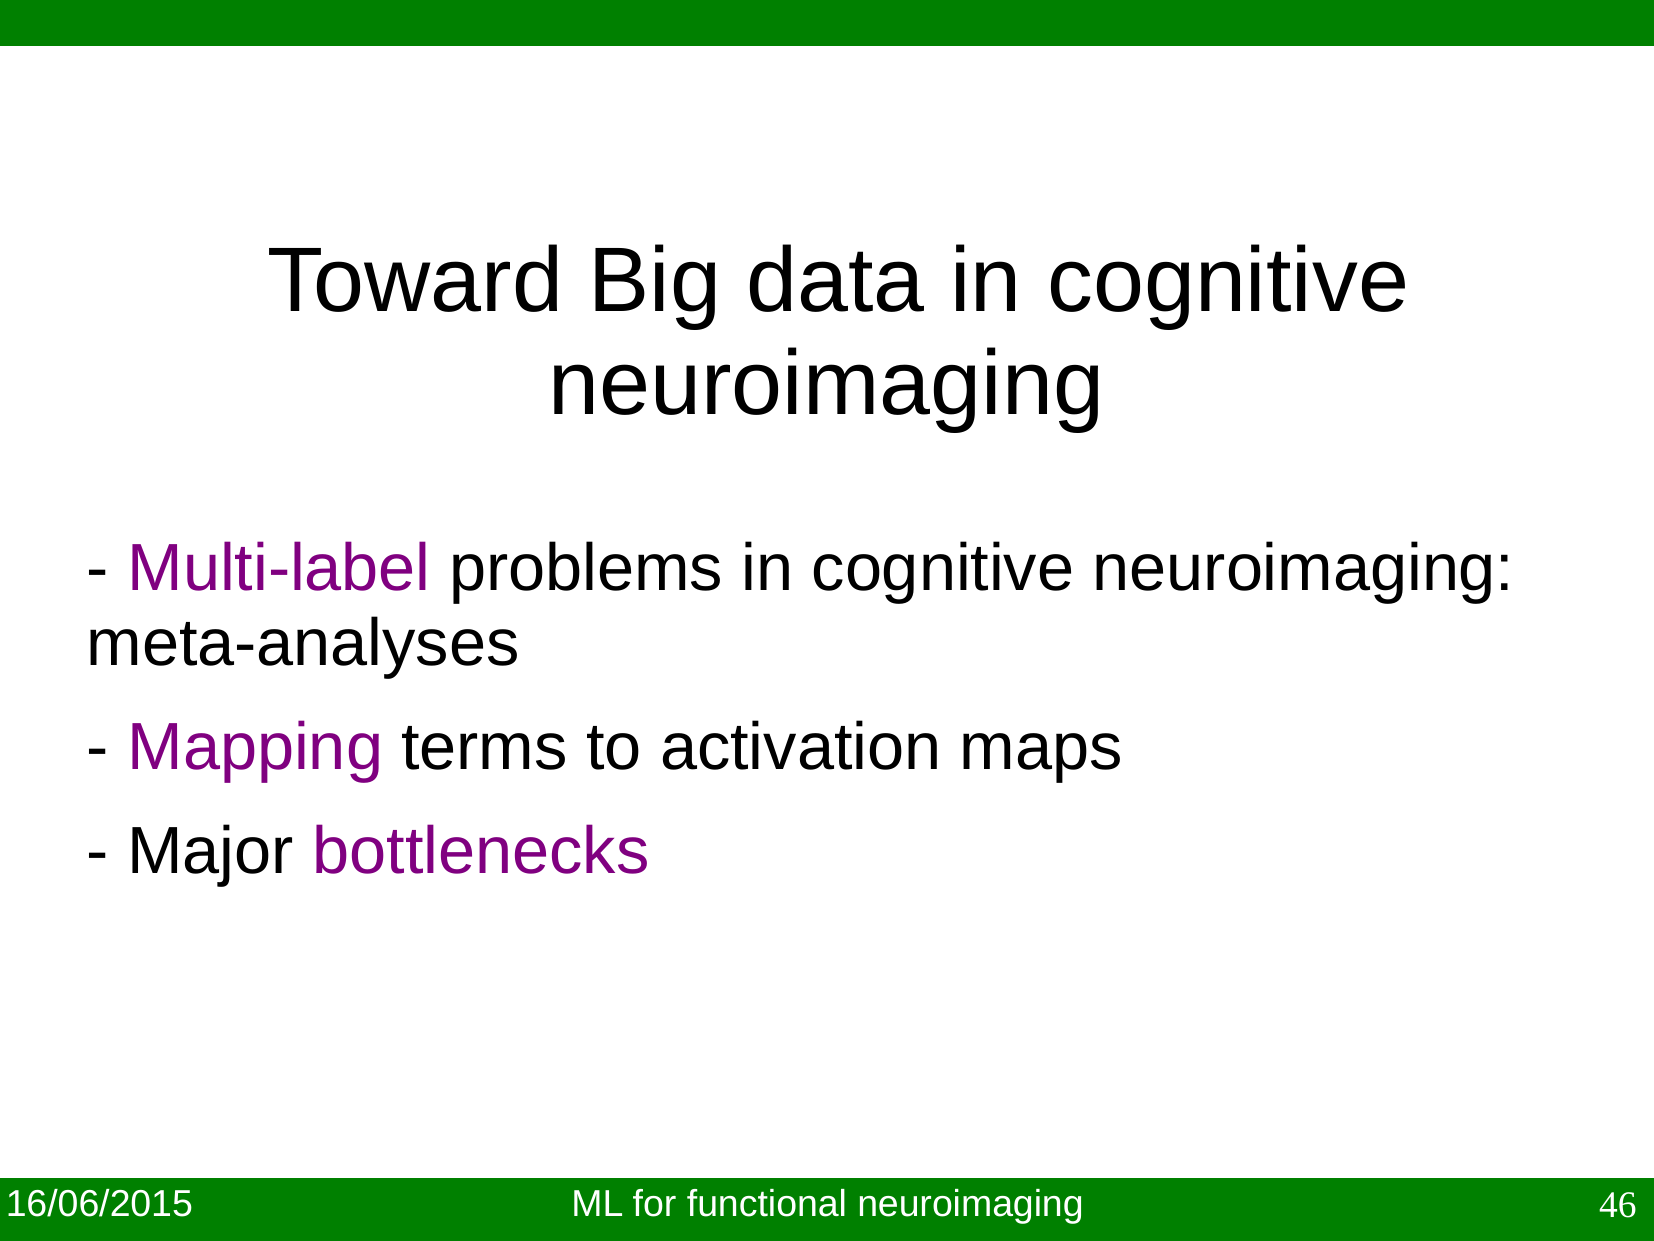

# Toward Big data in cognitive neuroimaging
- Multi-label problems in cognitive neuroimaging: meta-analyses
- Mapping terms to activation maps
- Major bottlenecks
46